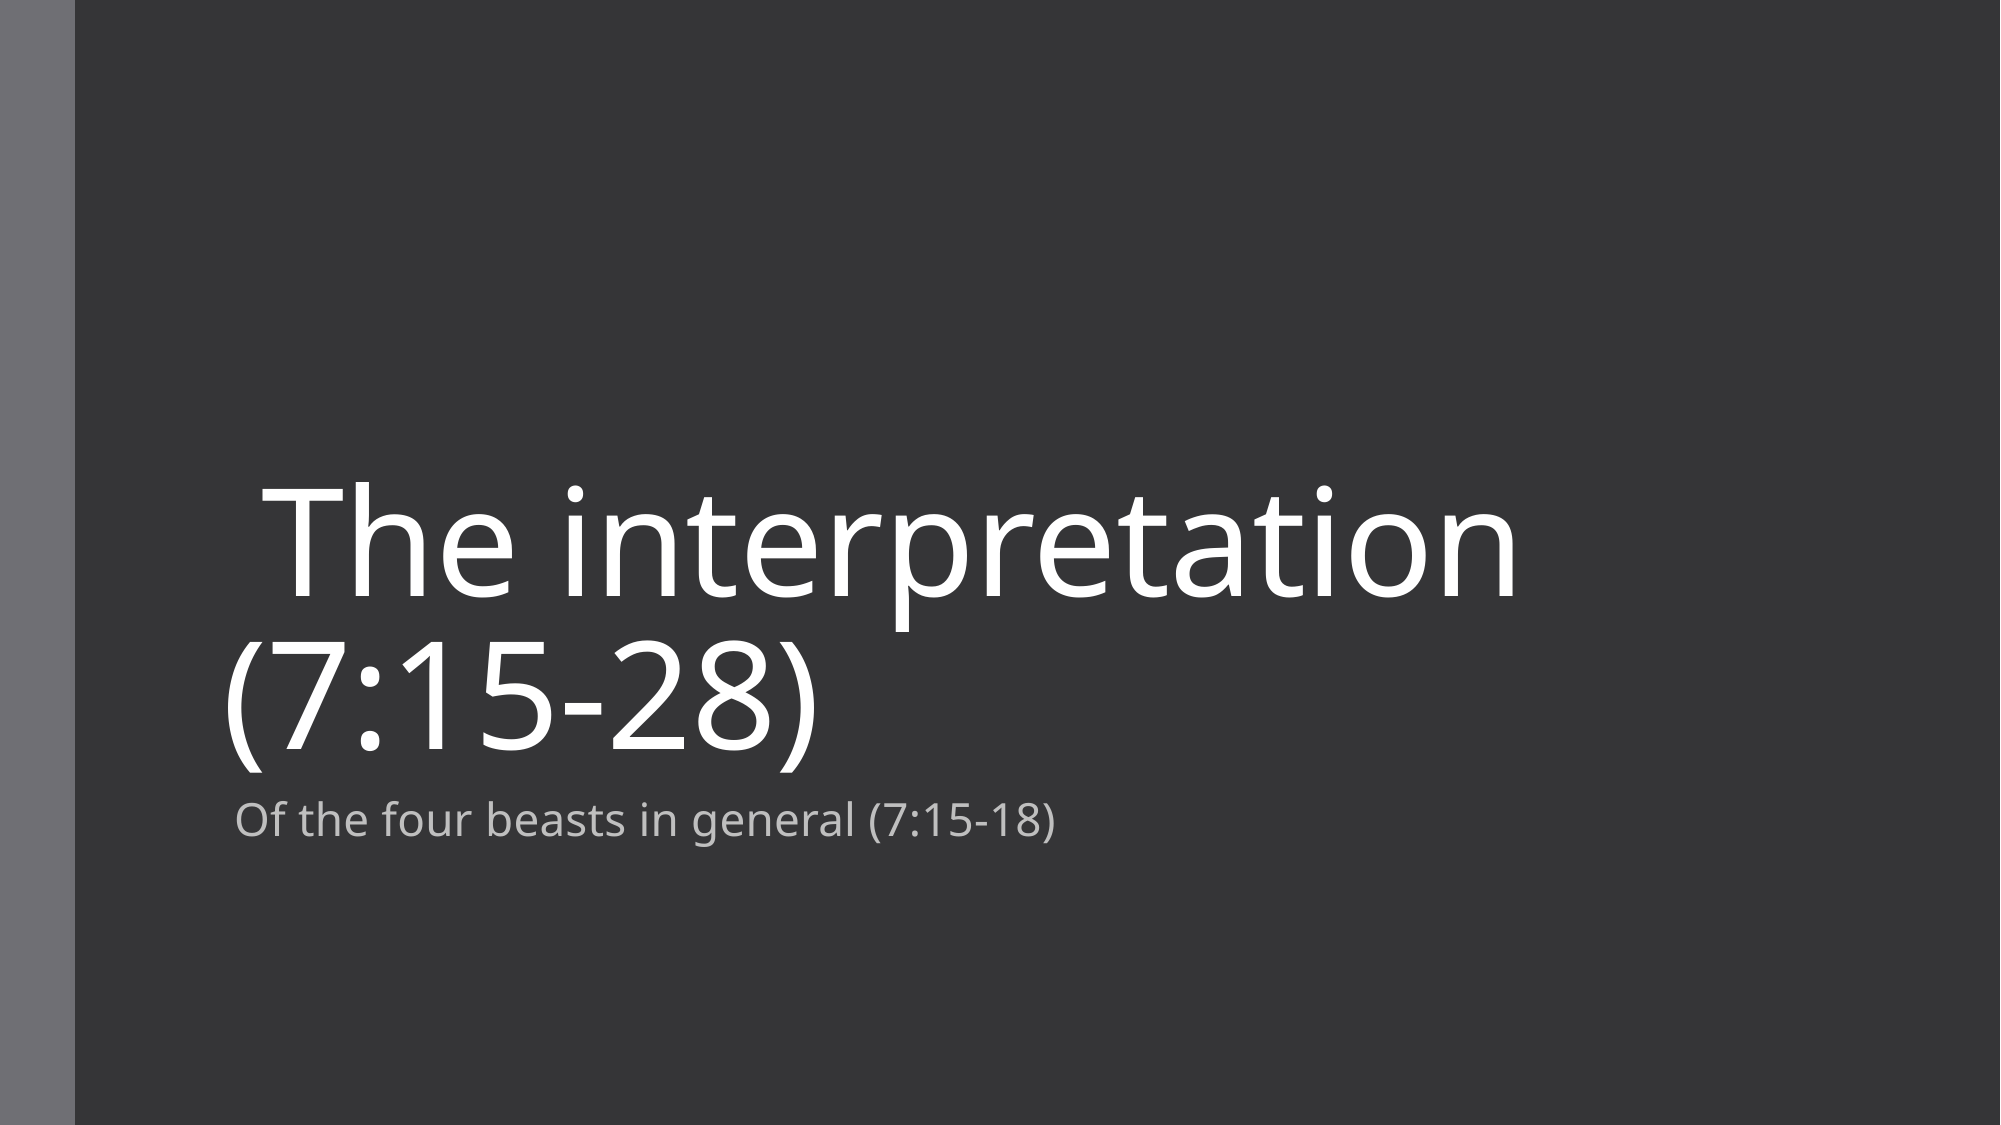

# The interpretation (7:15-28)
 Of the four beasts in general (7:15-18)